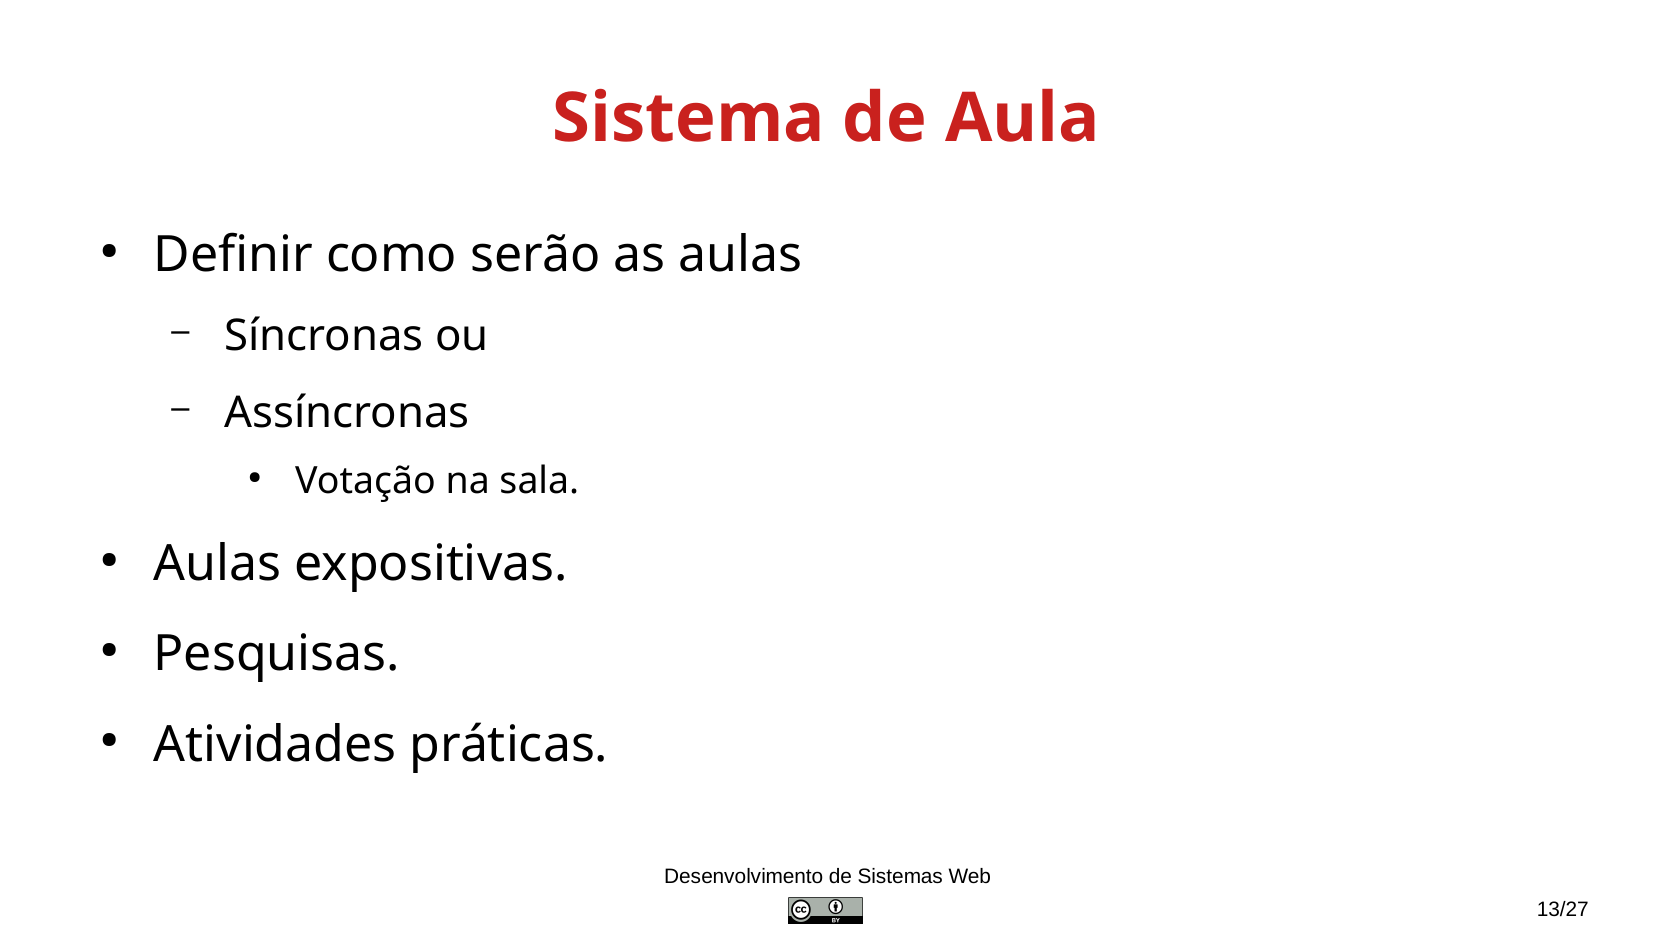

# Sistema de Aula
Definir como serão as aulas
Síncronas ou
Assíncronas
Votação na sala.
Aulas expositivas.
Pesquisas.
Atividades práticas.
13